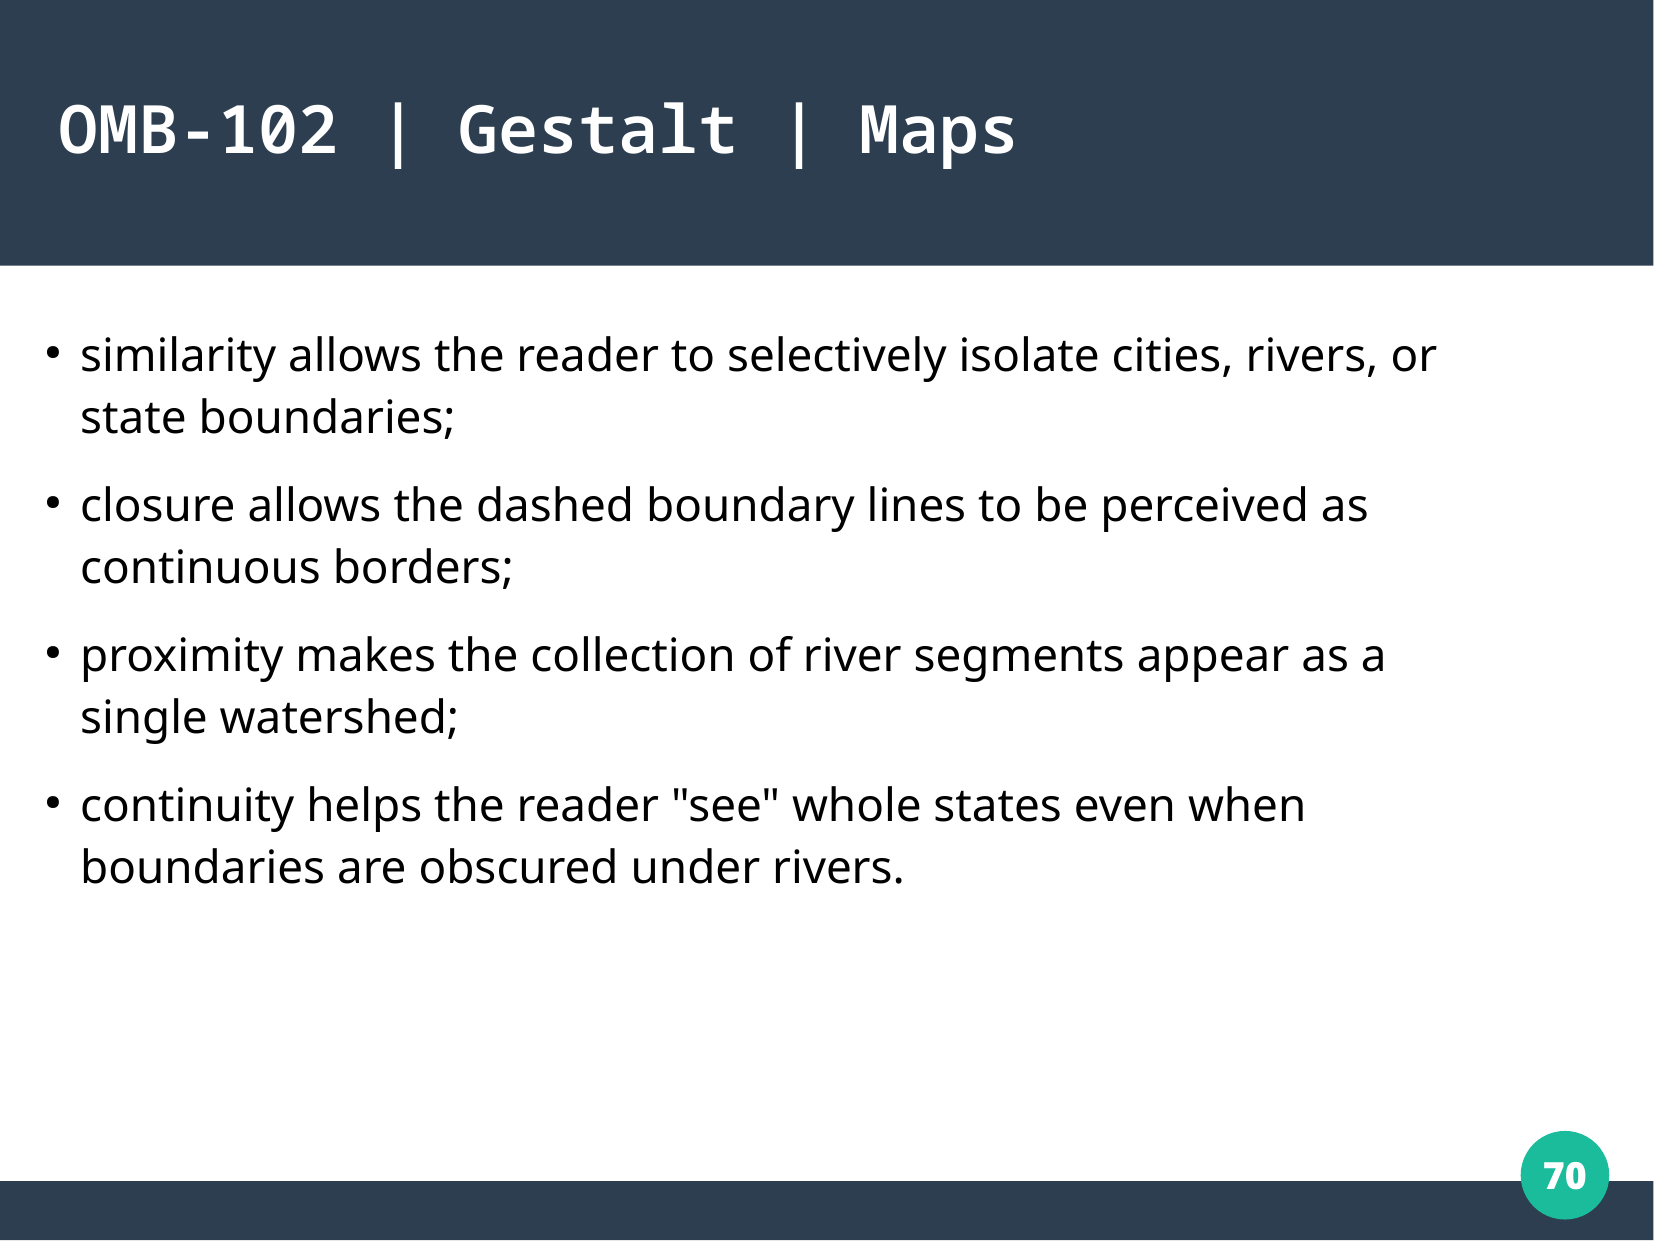

# OMB-102 | Gestalt | Maps
similarity allows the reader to selectively isolate cities, rivers, or state boundaries;
closure allows the dashed boundary lines to be perceived as continuous borders;
proximity makes the collection of river segments appear as a single watershed;
continuity helps the reader "see" whole states even when boundaries are obscured under rivers.
70